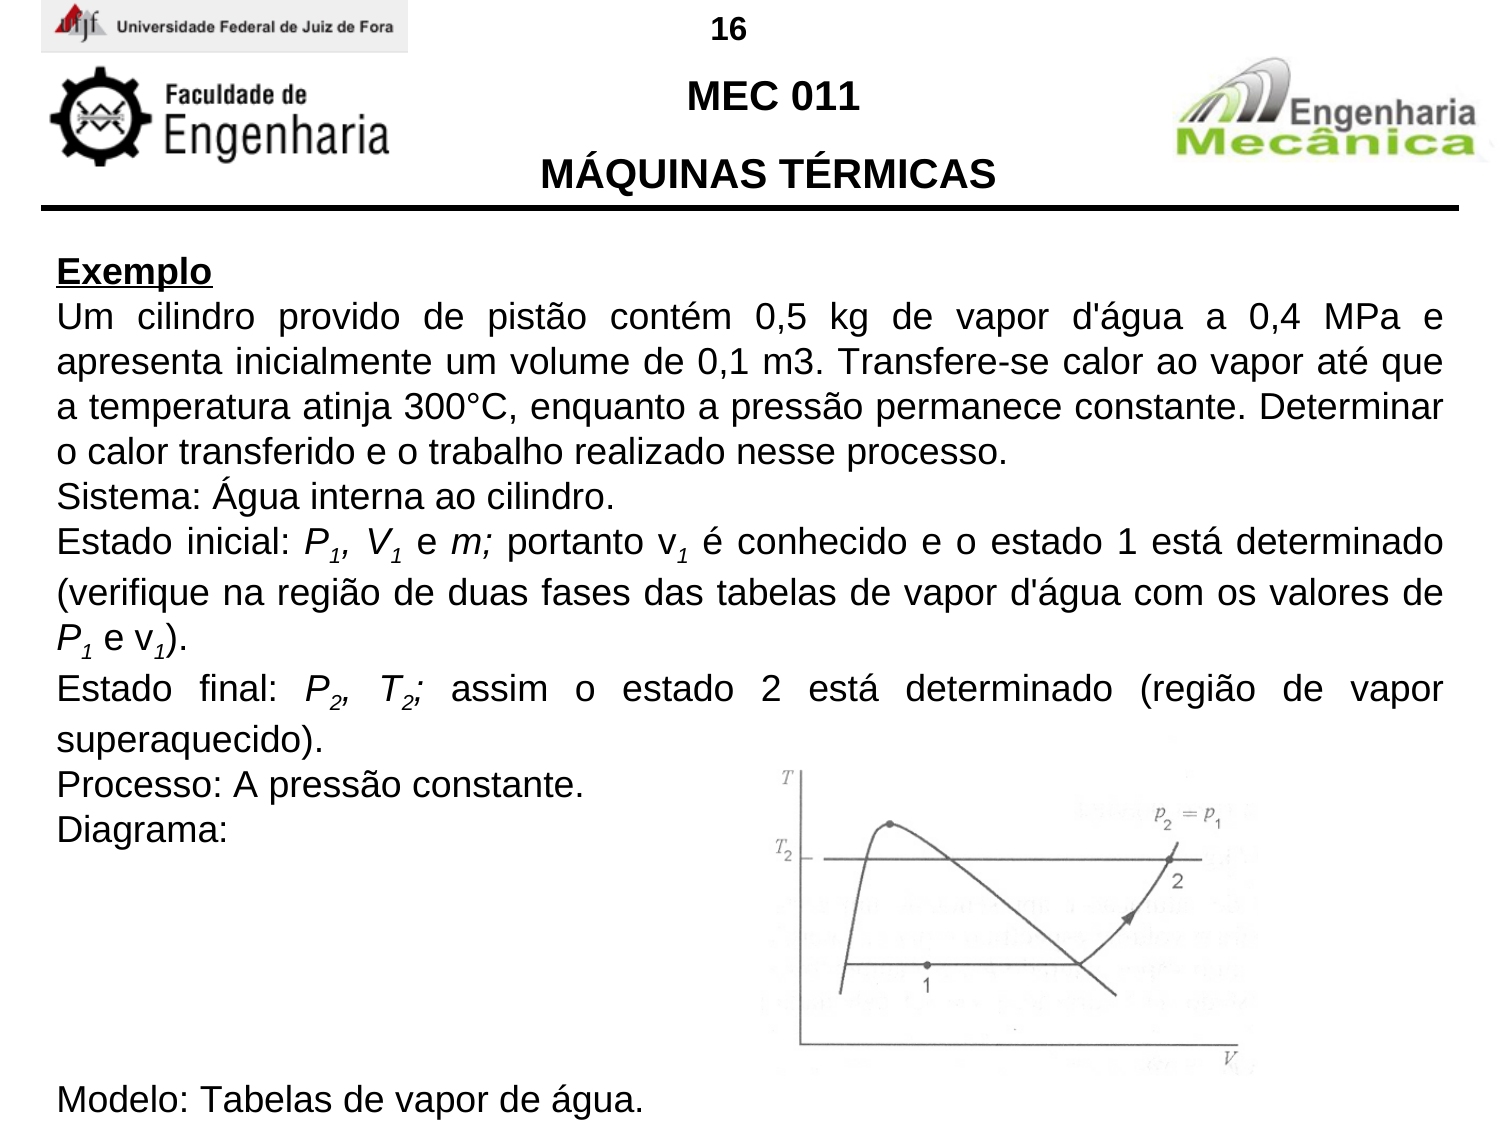

Exemplo
Um cilindro provido de pistão contém 0,5 kg de vapor d'água a 0,4 MPa e apresenta inicialmente um volume de 0,1 m3. Transfere-se calor ao vapor até que a temperatura atinja 300°C, enquanto a pressão permanece constante. Determinar o calor transferido e o trabalho realizado nesse processo.
Sistema: Água interna ao cilindro.
Estado inicial: P1, V1 e m; portanto v1 é conhecido e o estado 1 está determinado (verifique na região de duas fases das tabelas de vapor d'água com os valores de P1 e v1).
Estado final: P2, T2; assim o estado 2 está determinado (região de vapor superaquecido).
Processo: A pressão constante.
Diagrama:
Modelo: Tabelas de vapor de água.